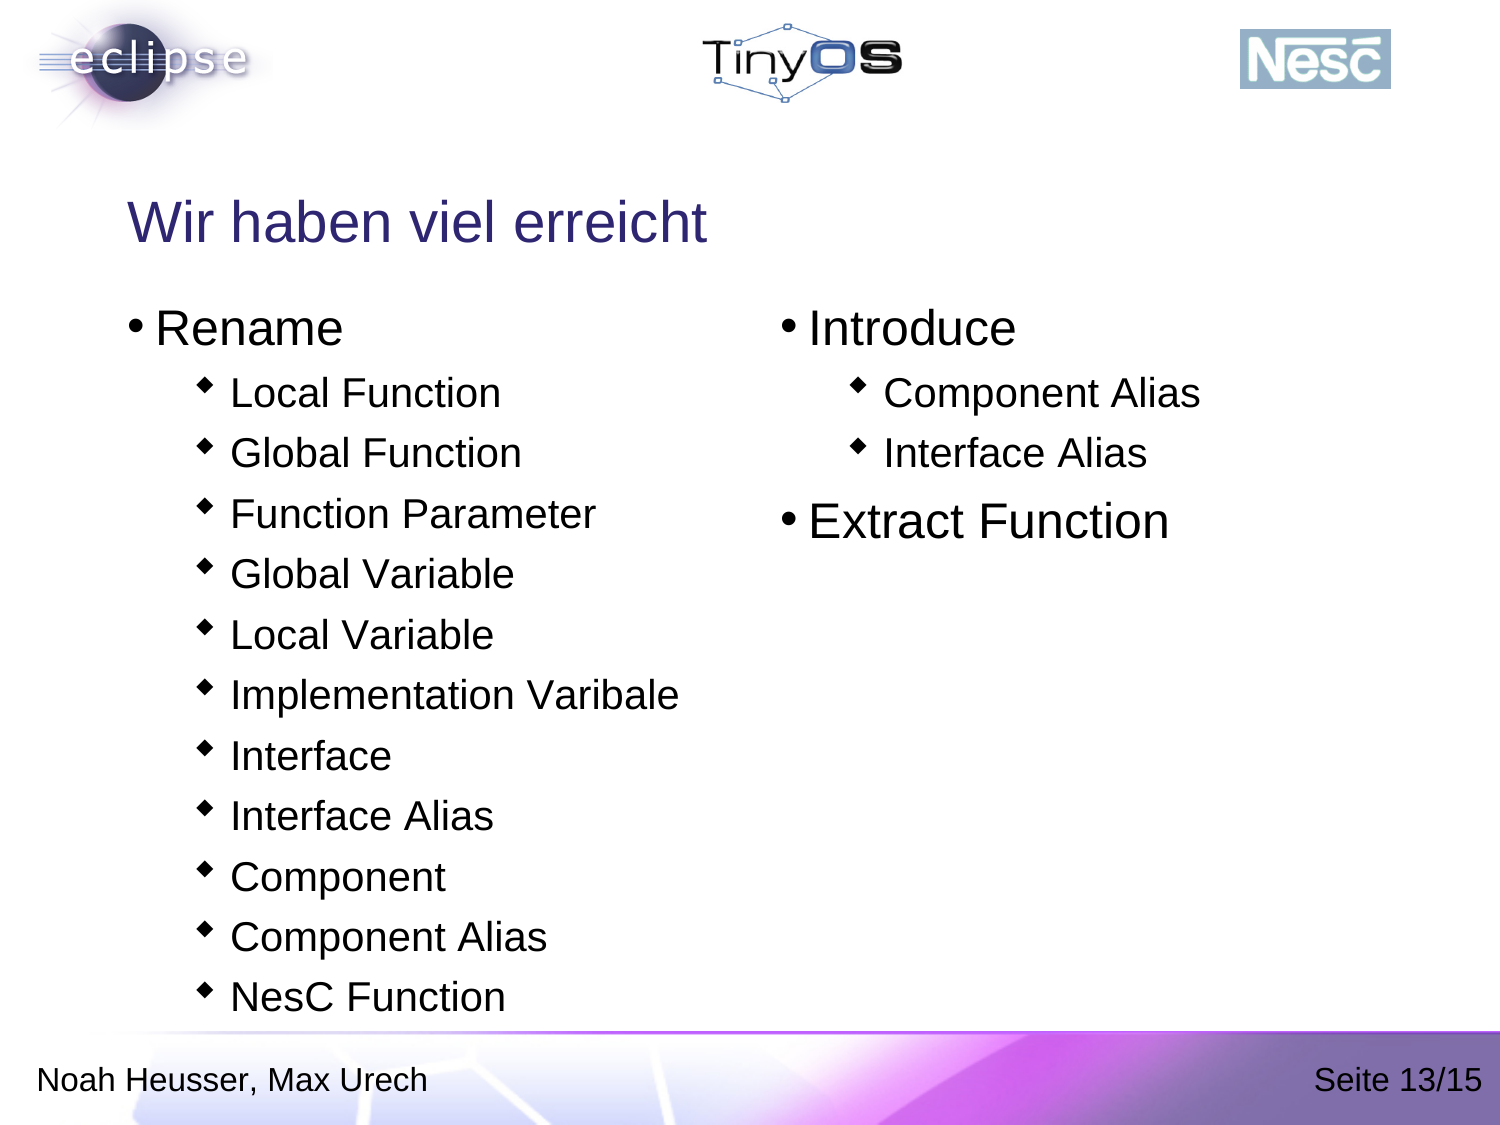

# Wir haben viel erreicht
Rename
Local Function
Global Function
Function Parameter
Global Variable
Local Variable
Implementation Varibale
Interface
Interface Alias
Component
Component Alias
NesC Function
Introduce
Component Alias
Interface Alias
Extract Function